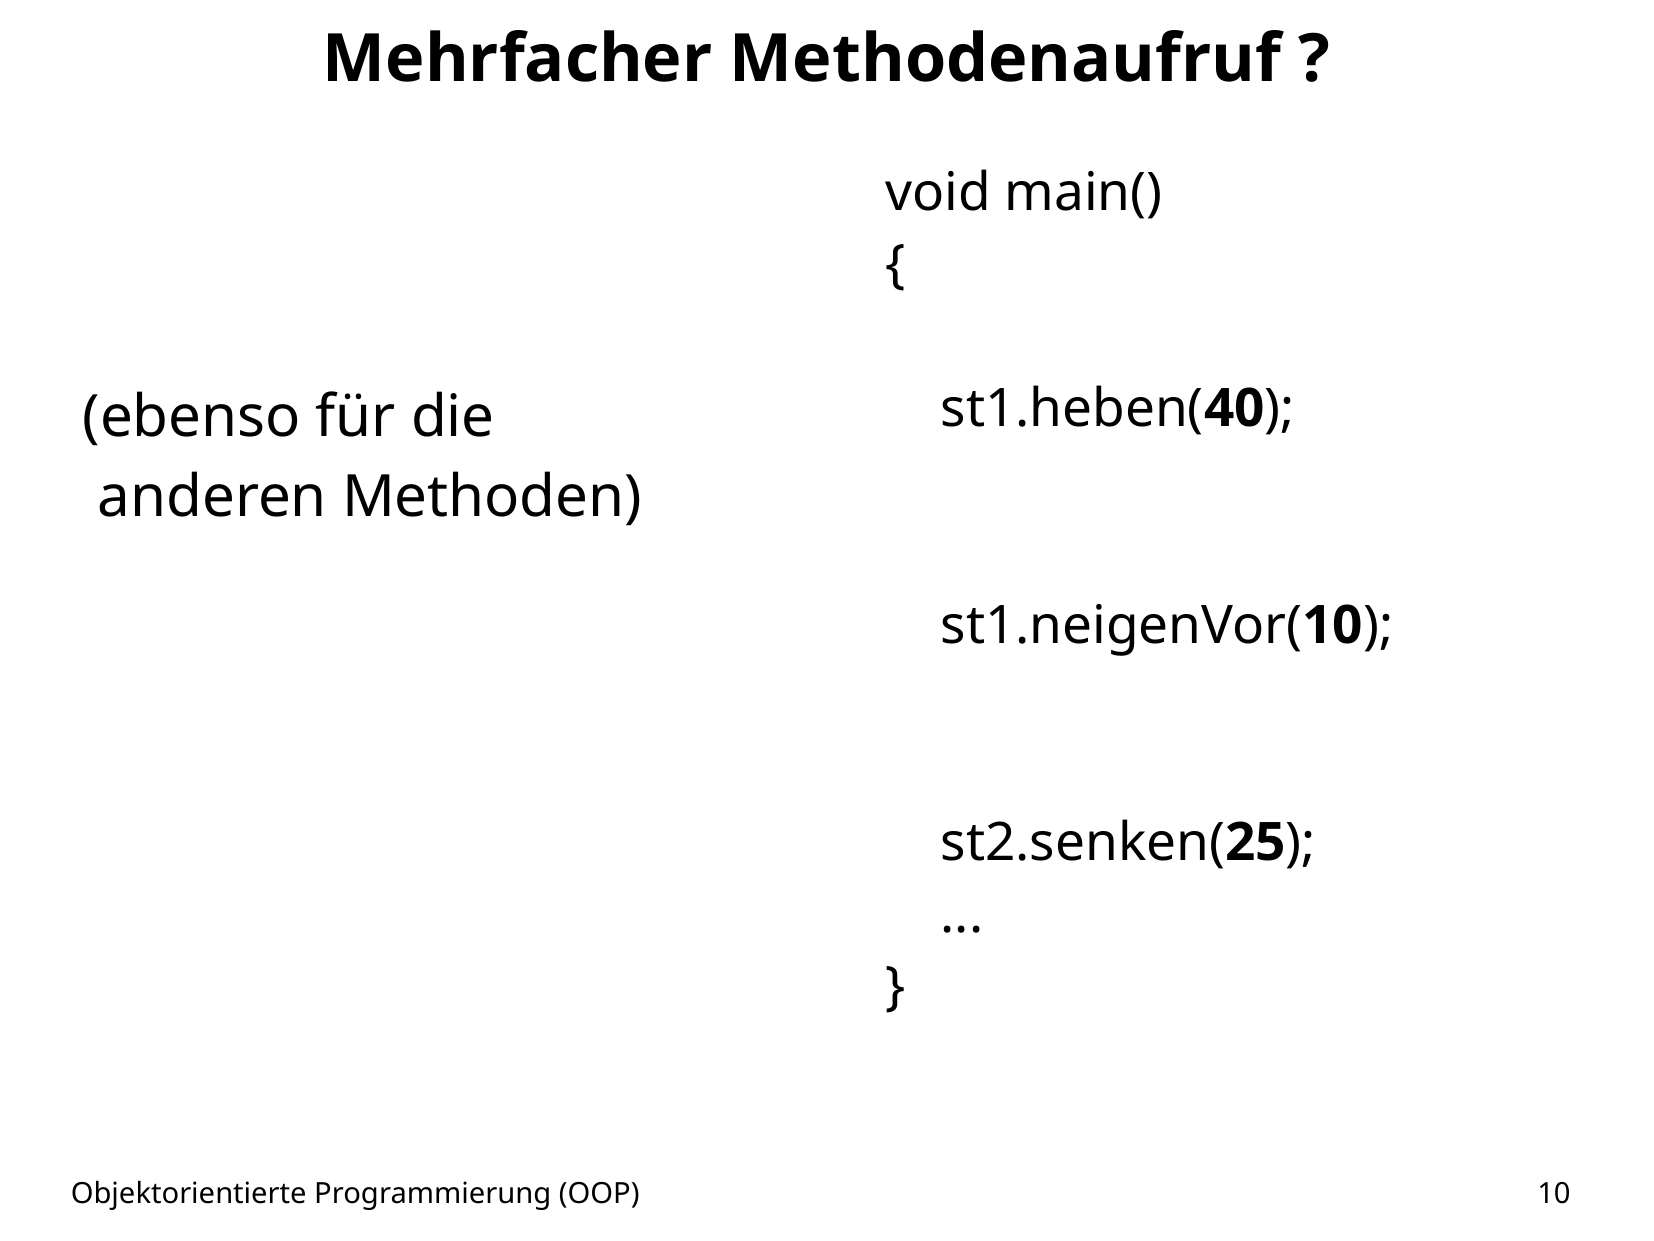

# Mehrfacher Methodenaufruf ?
void main()
{
 st1.heben(40);
 st1.neigenVor(10);
 st2.senken(25);
 ...
}
(ebenso für die
 anderen Methoden)
Objektorientierte Programmierung (OOP)
10